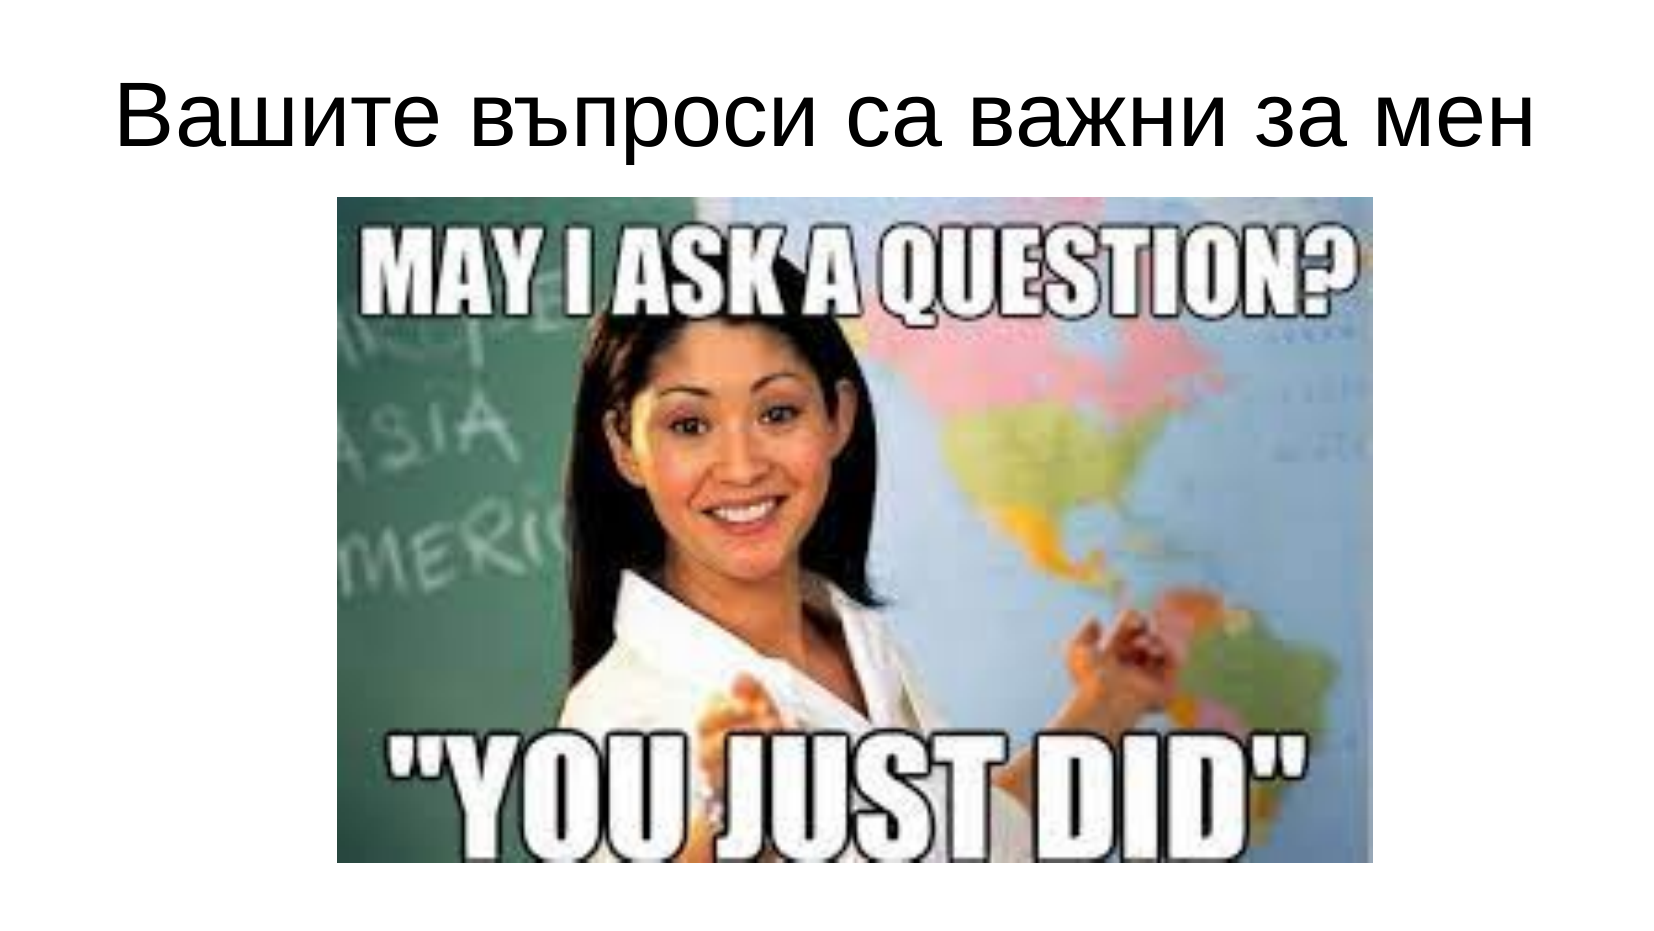

# Вашите въпроси са важни за мен